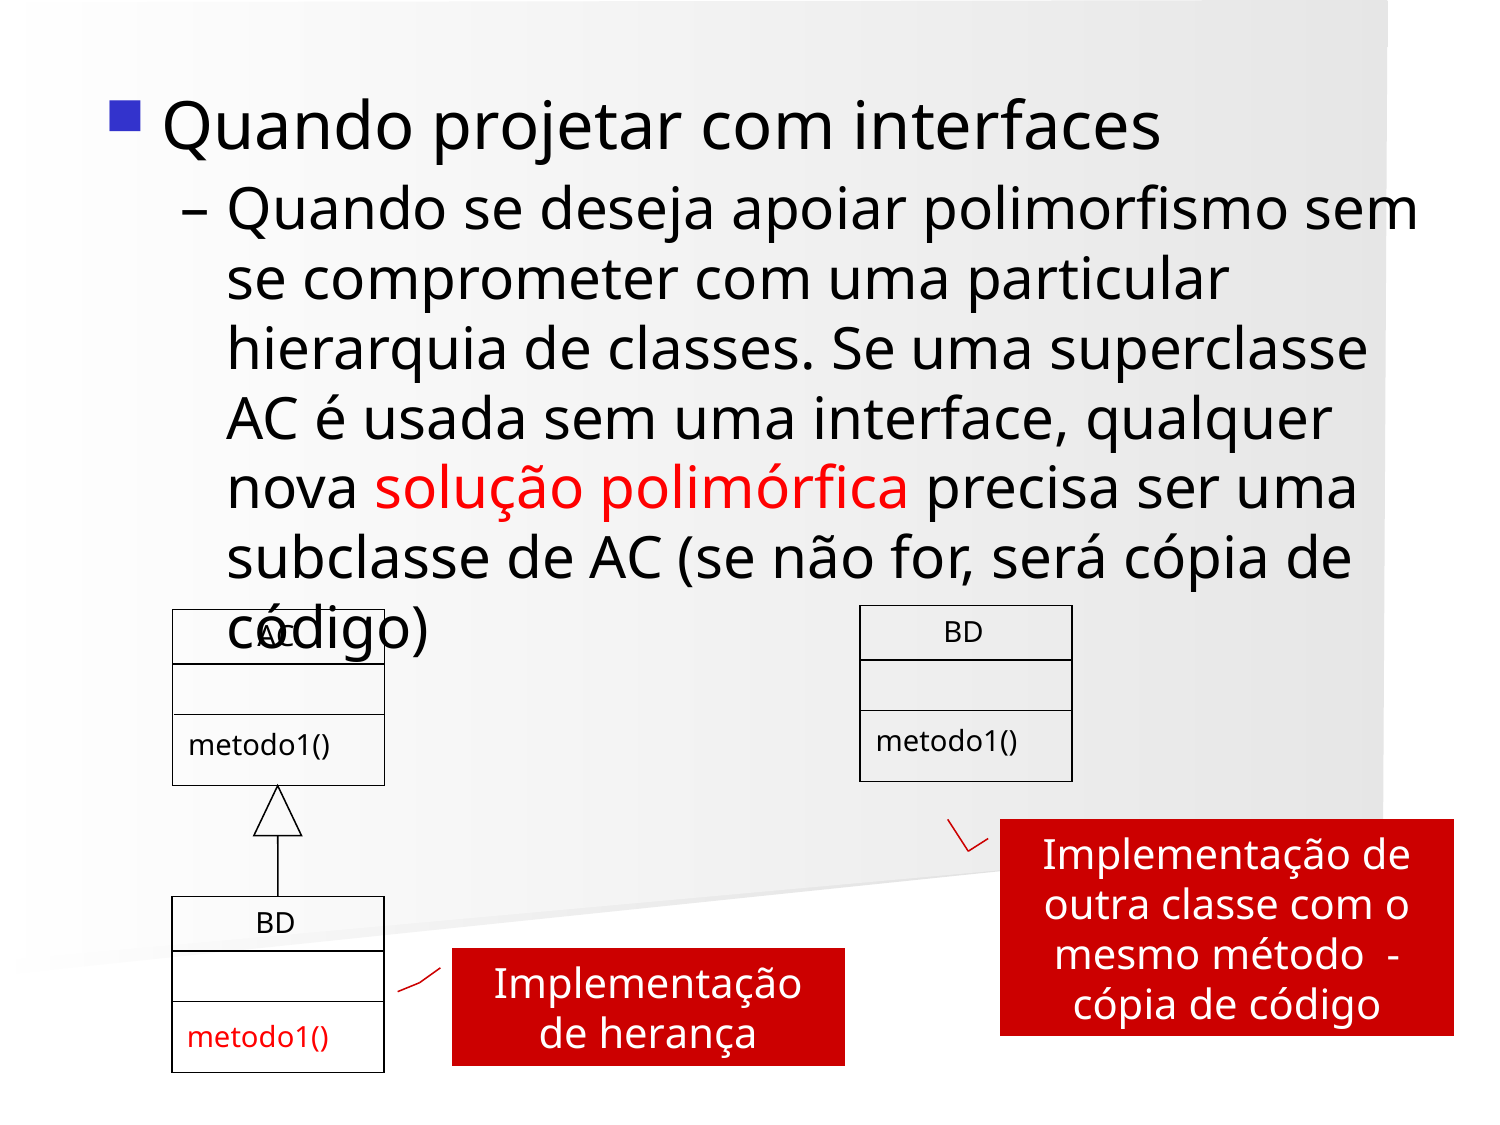

# Quando projetar com interfaces
Quando se deseja apoiar polimorfismo sem se comprometer com uma particular hierarquia de classes. Se uma superclasse AC é usada sem uma interface, qualquer nova solução polimórfica precisa ser uma subclasse de AC (se não for, será cópia de código)
BD
AC
metodo1()
metodo1()
Implementação de outra classe com o mesmo método - cópia de código (erro)
BD
Implementação de herança
metodo1()